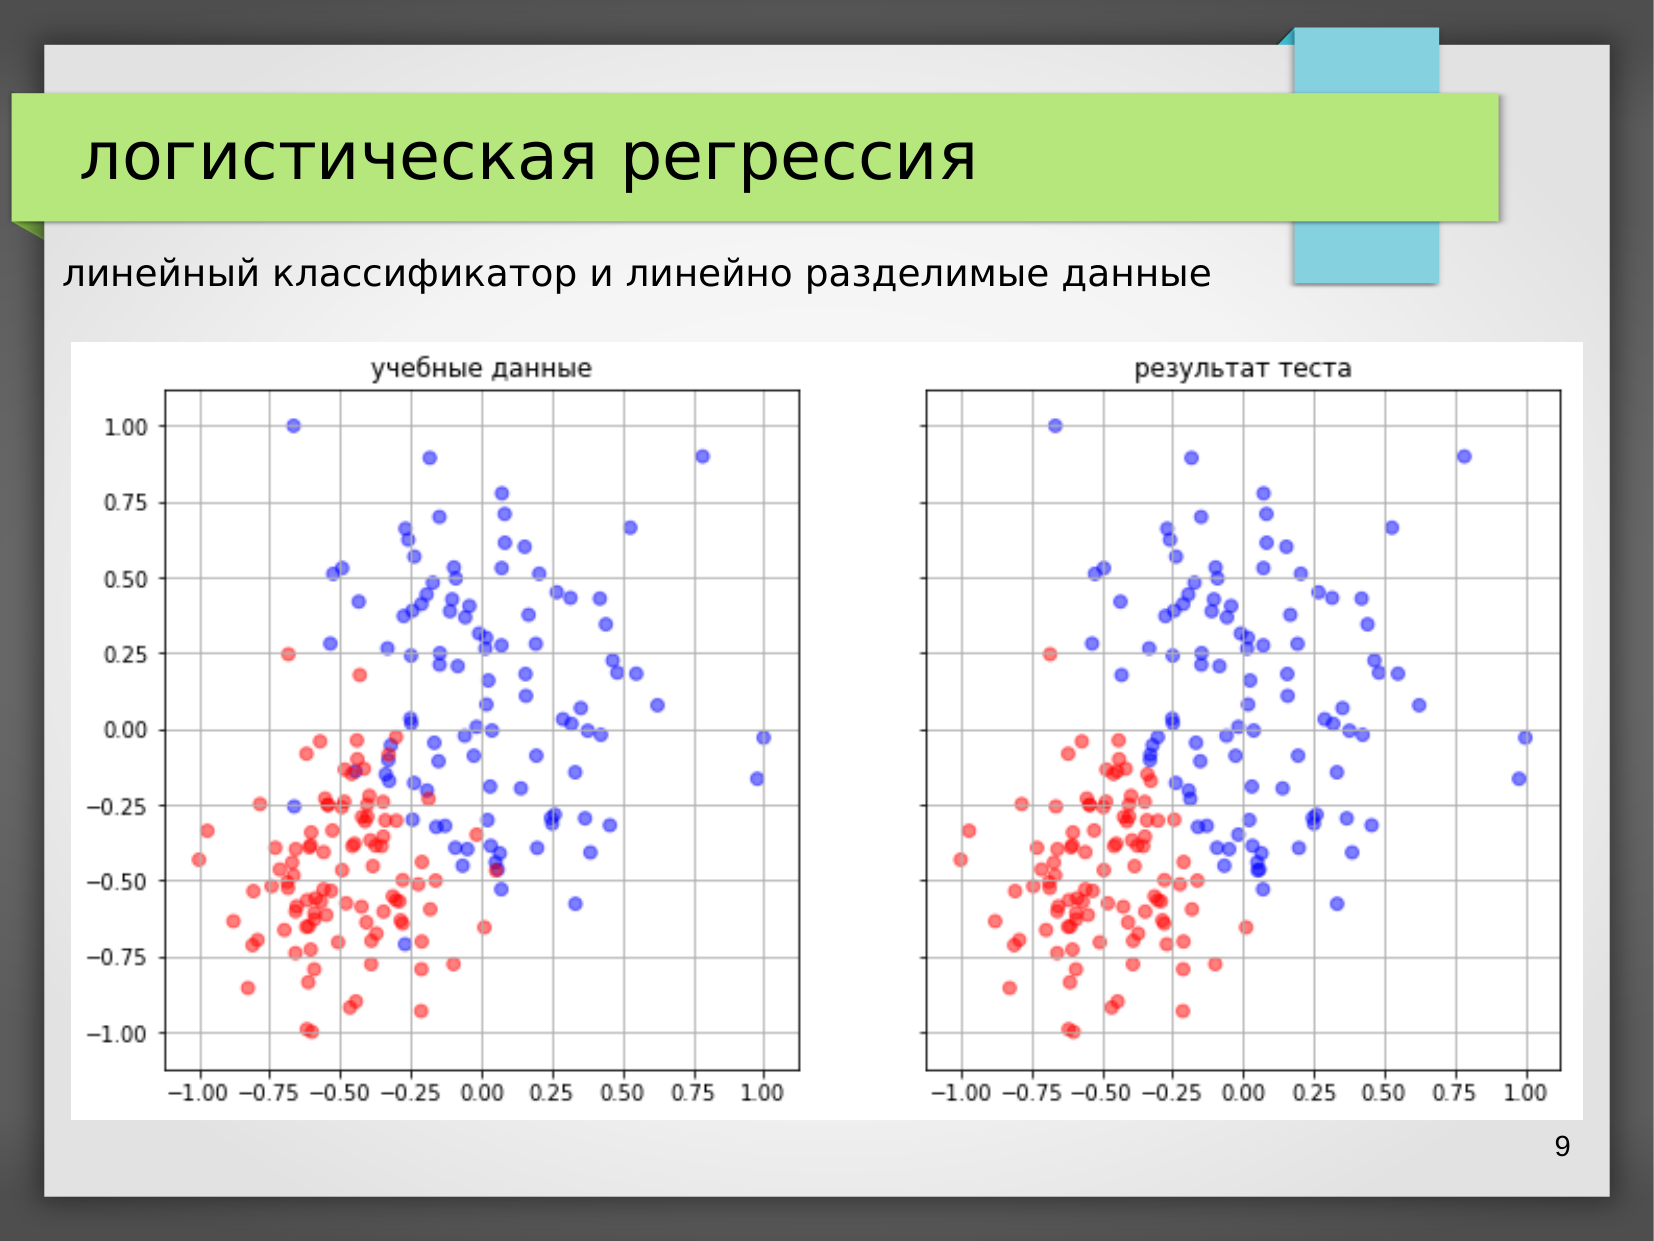

# логистическая регрессия
линейный классификатор и линейно разделимые данные
9